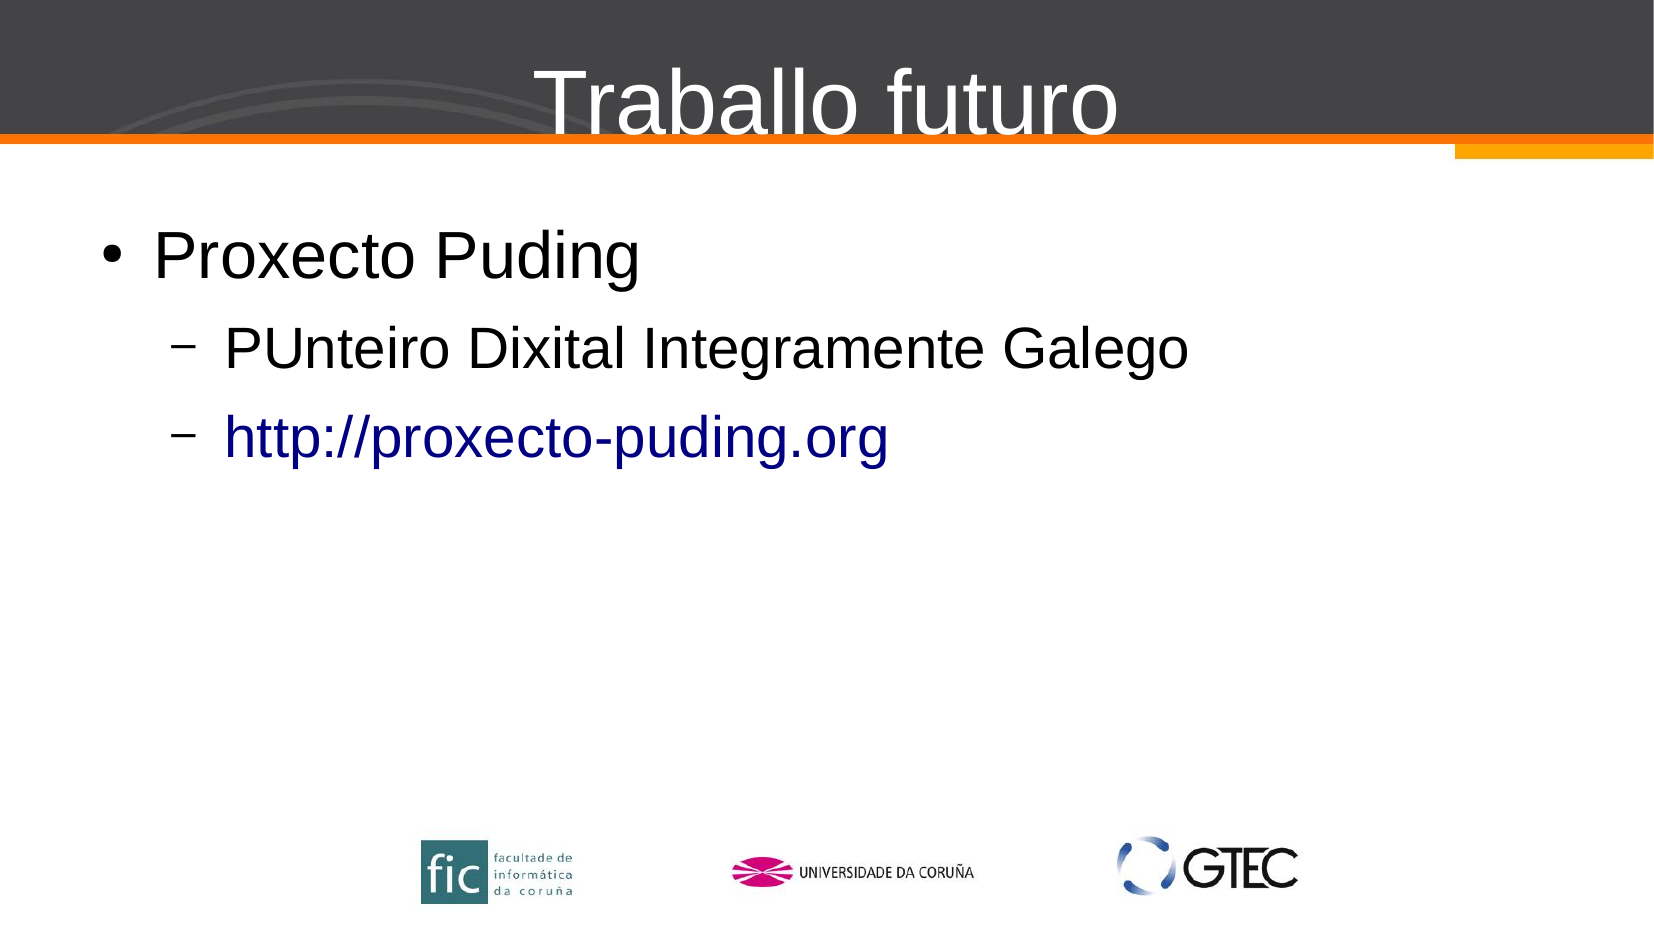

# Traballo futuro
Proxecto Puding
PUnteiro Dixital Integramente Galego
http://proxecto-puding.org